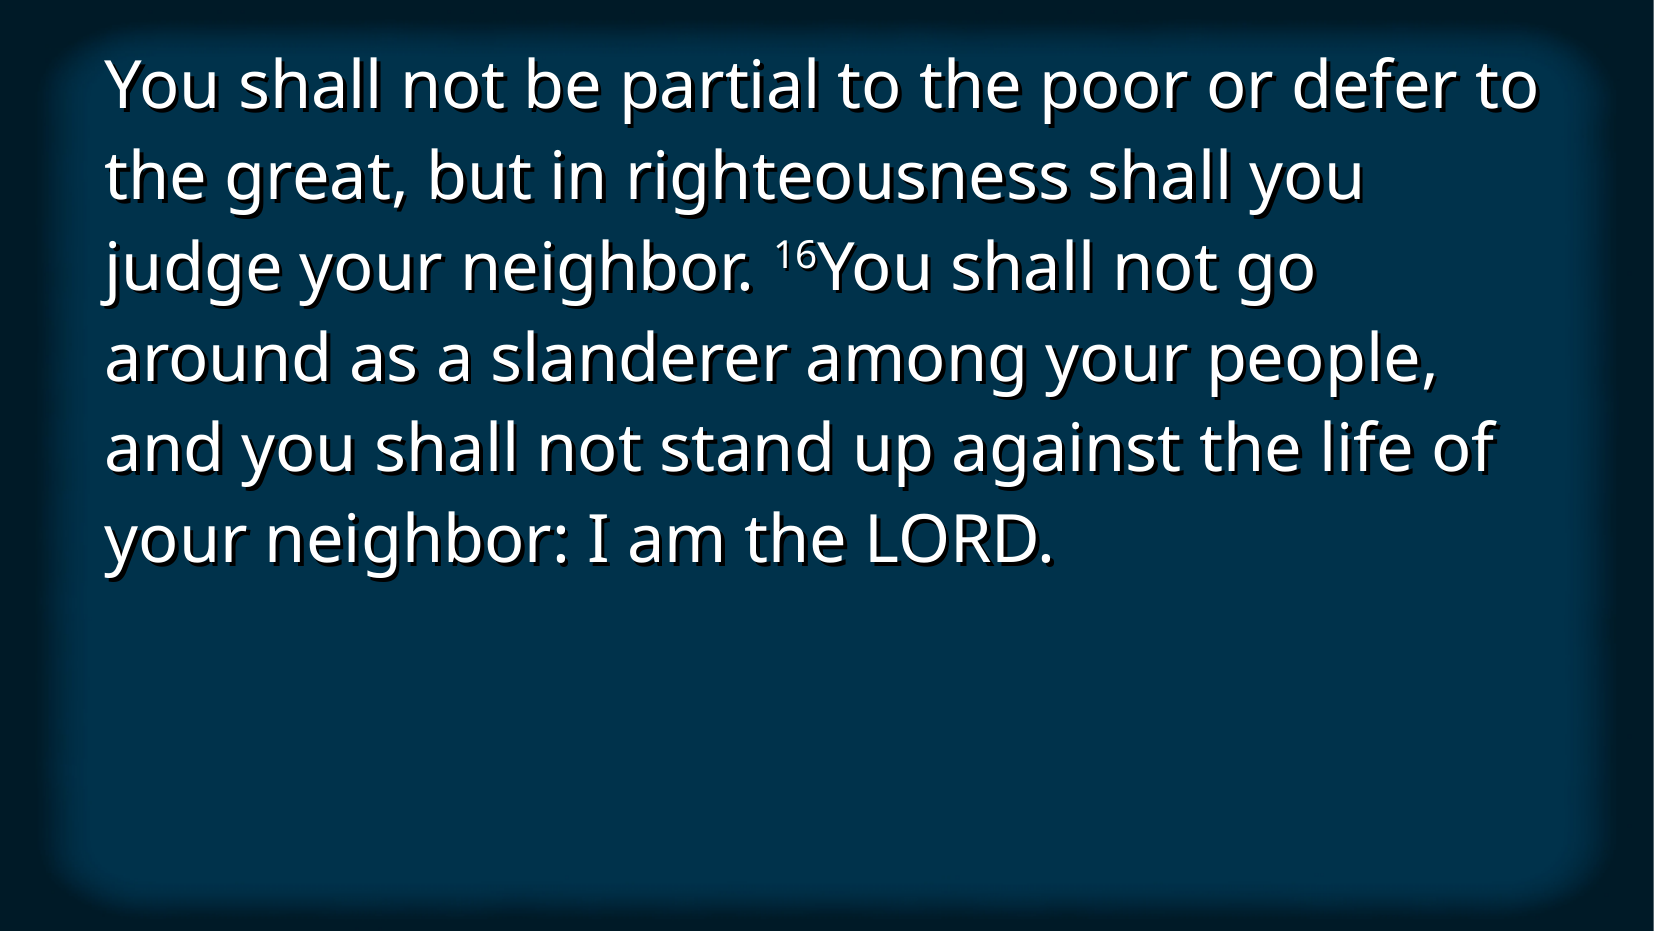

You shall not be partial to the poor or defer to the great, but in righteousness shall you judge your neighbor. 16You shall not go around as a slanderer among your people, and you shall not stand up against the life of your neighbor: I am the LORD.